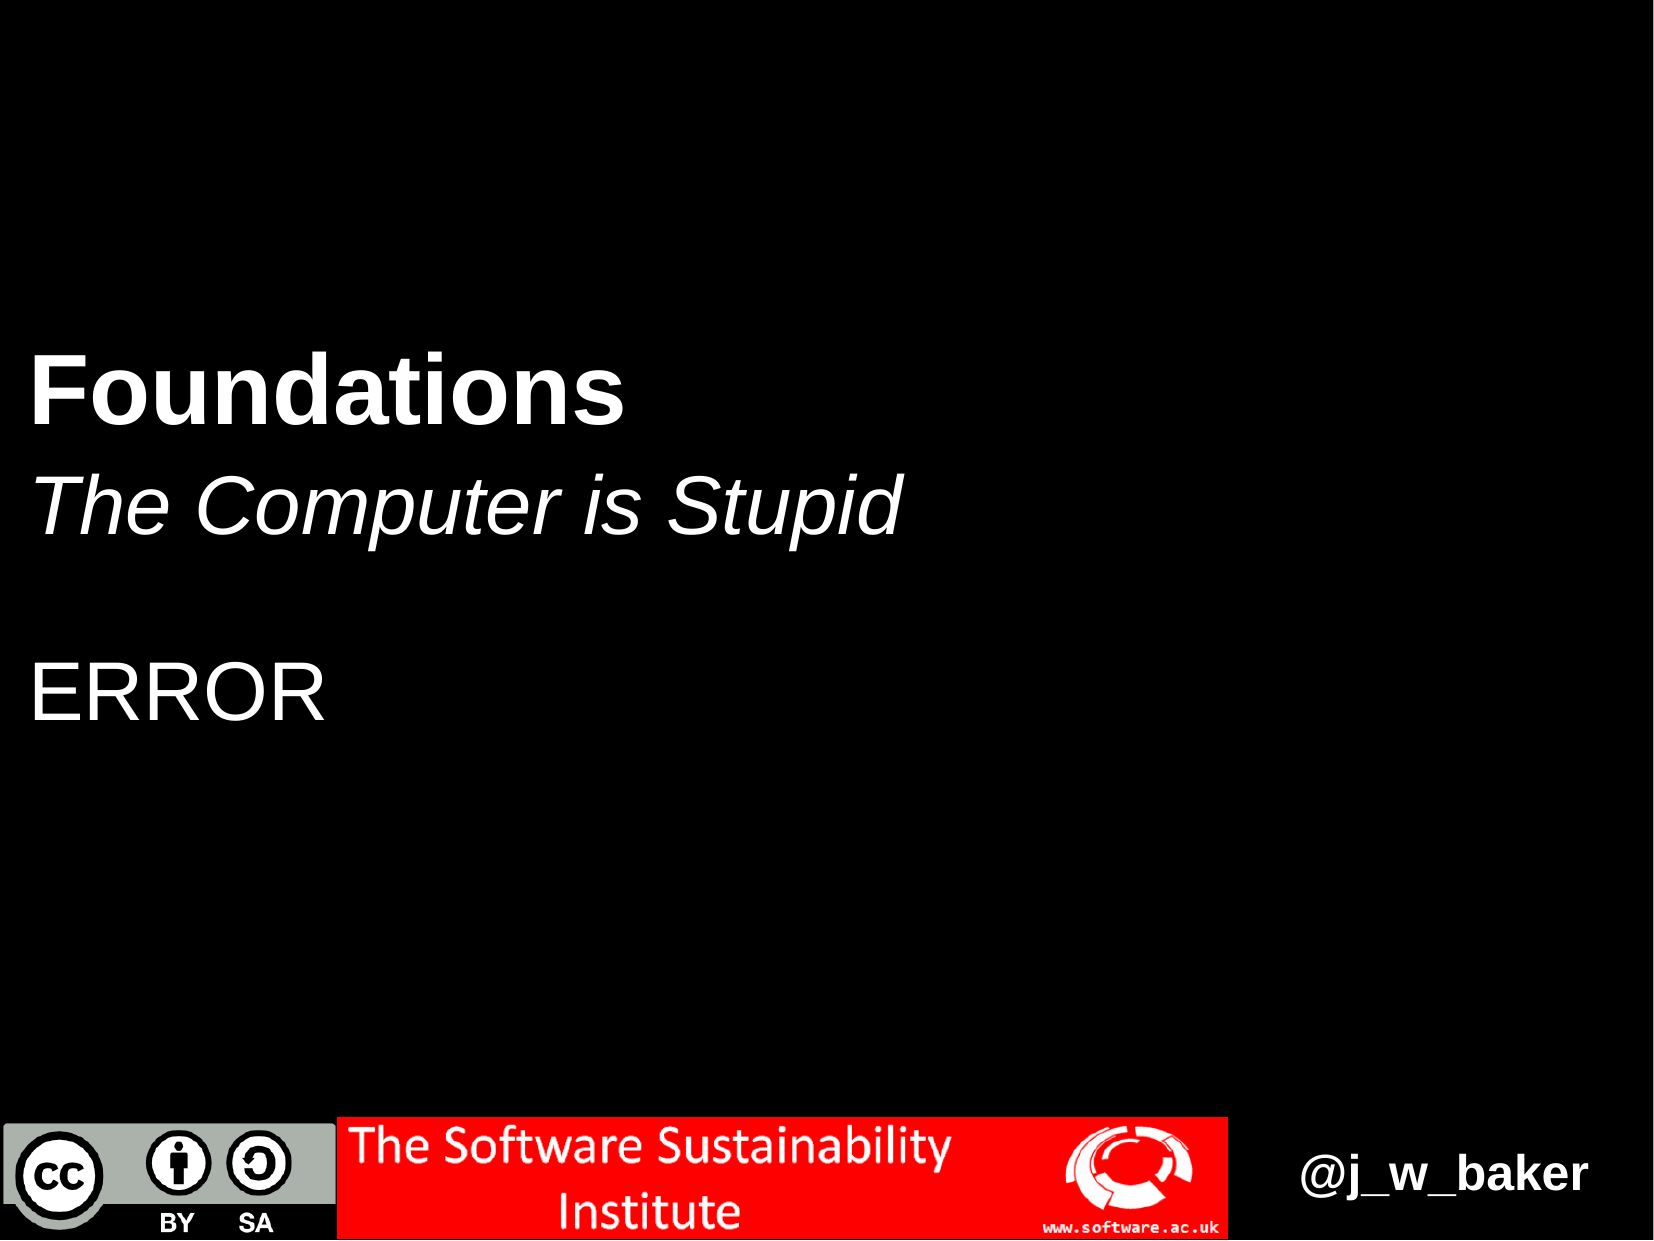

Foundations
The Computer is Stupid
ERROR
@j_w_baker